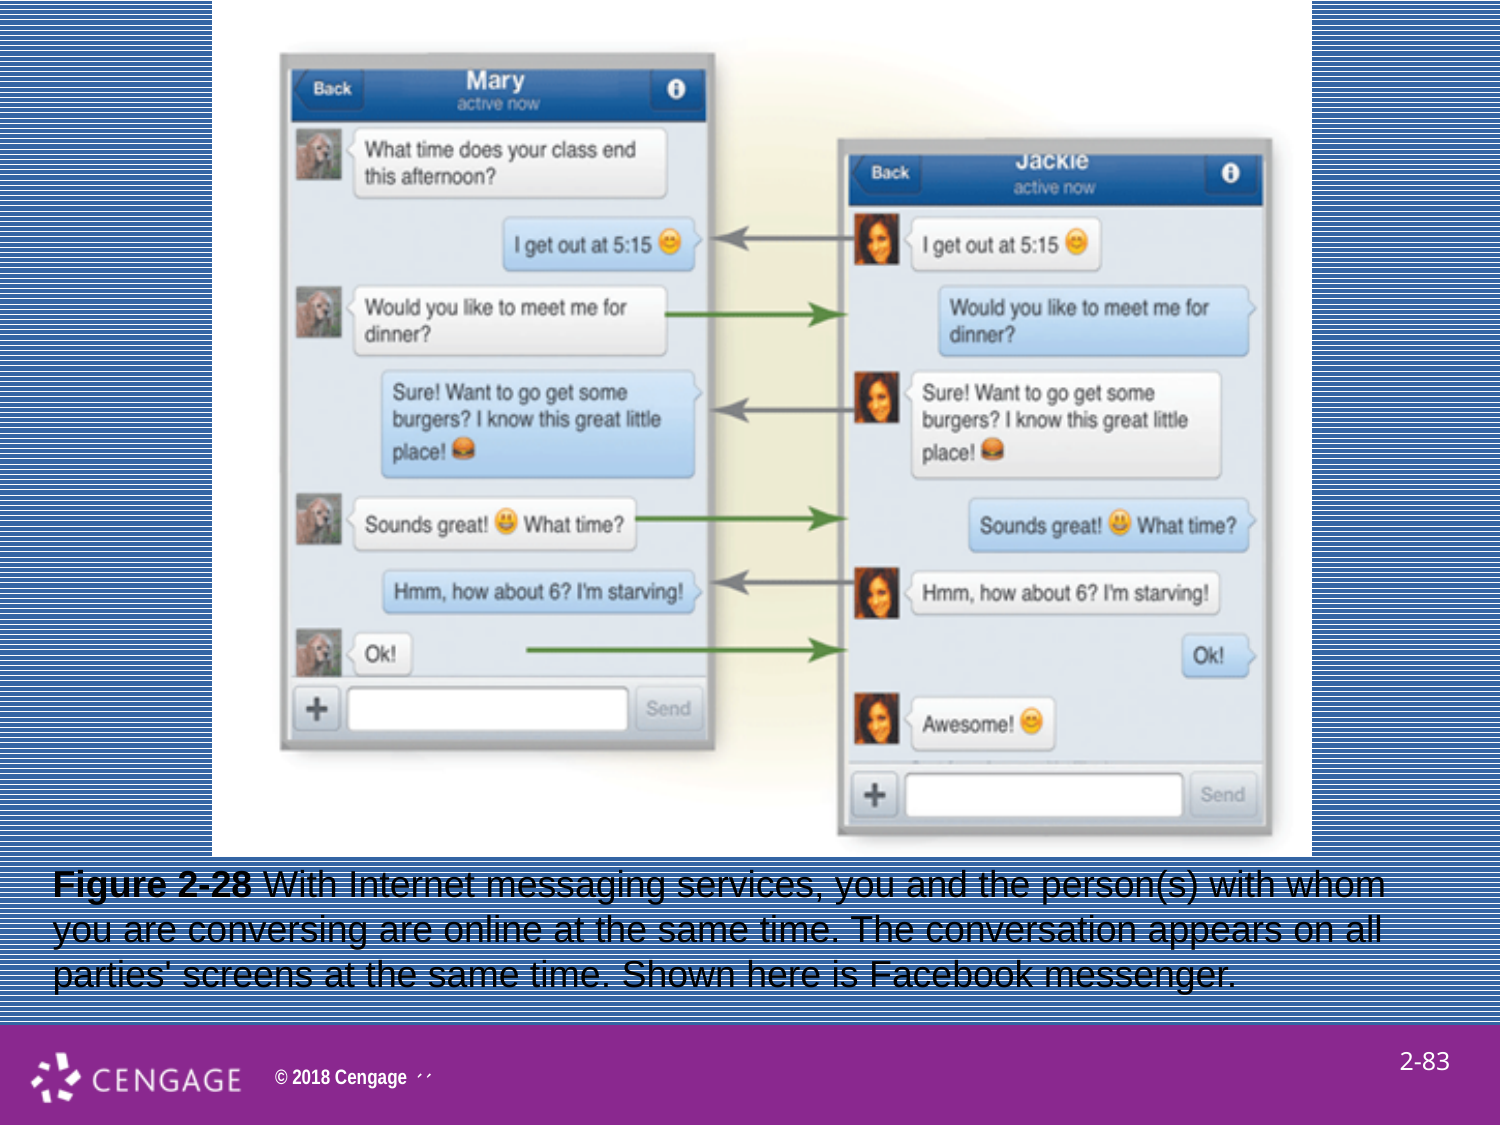

# Figure 2-28 With Internet messaging services, you and the person(s) with whom you are conversing are online at the same time. The conversation appears on all parties' screens at the same time. Shown here is Facebook messenger.